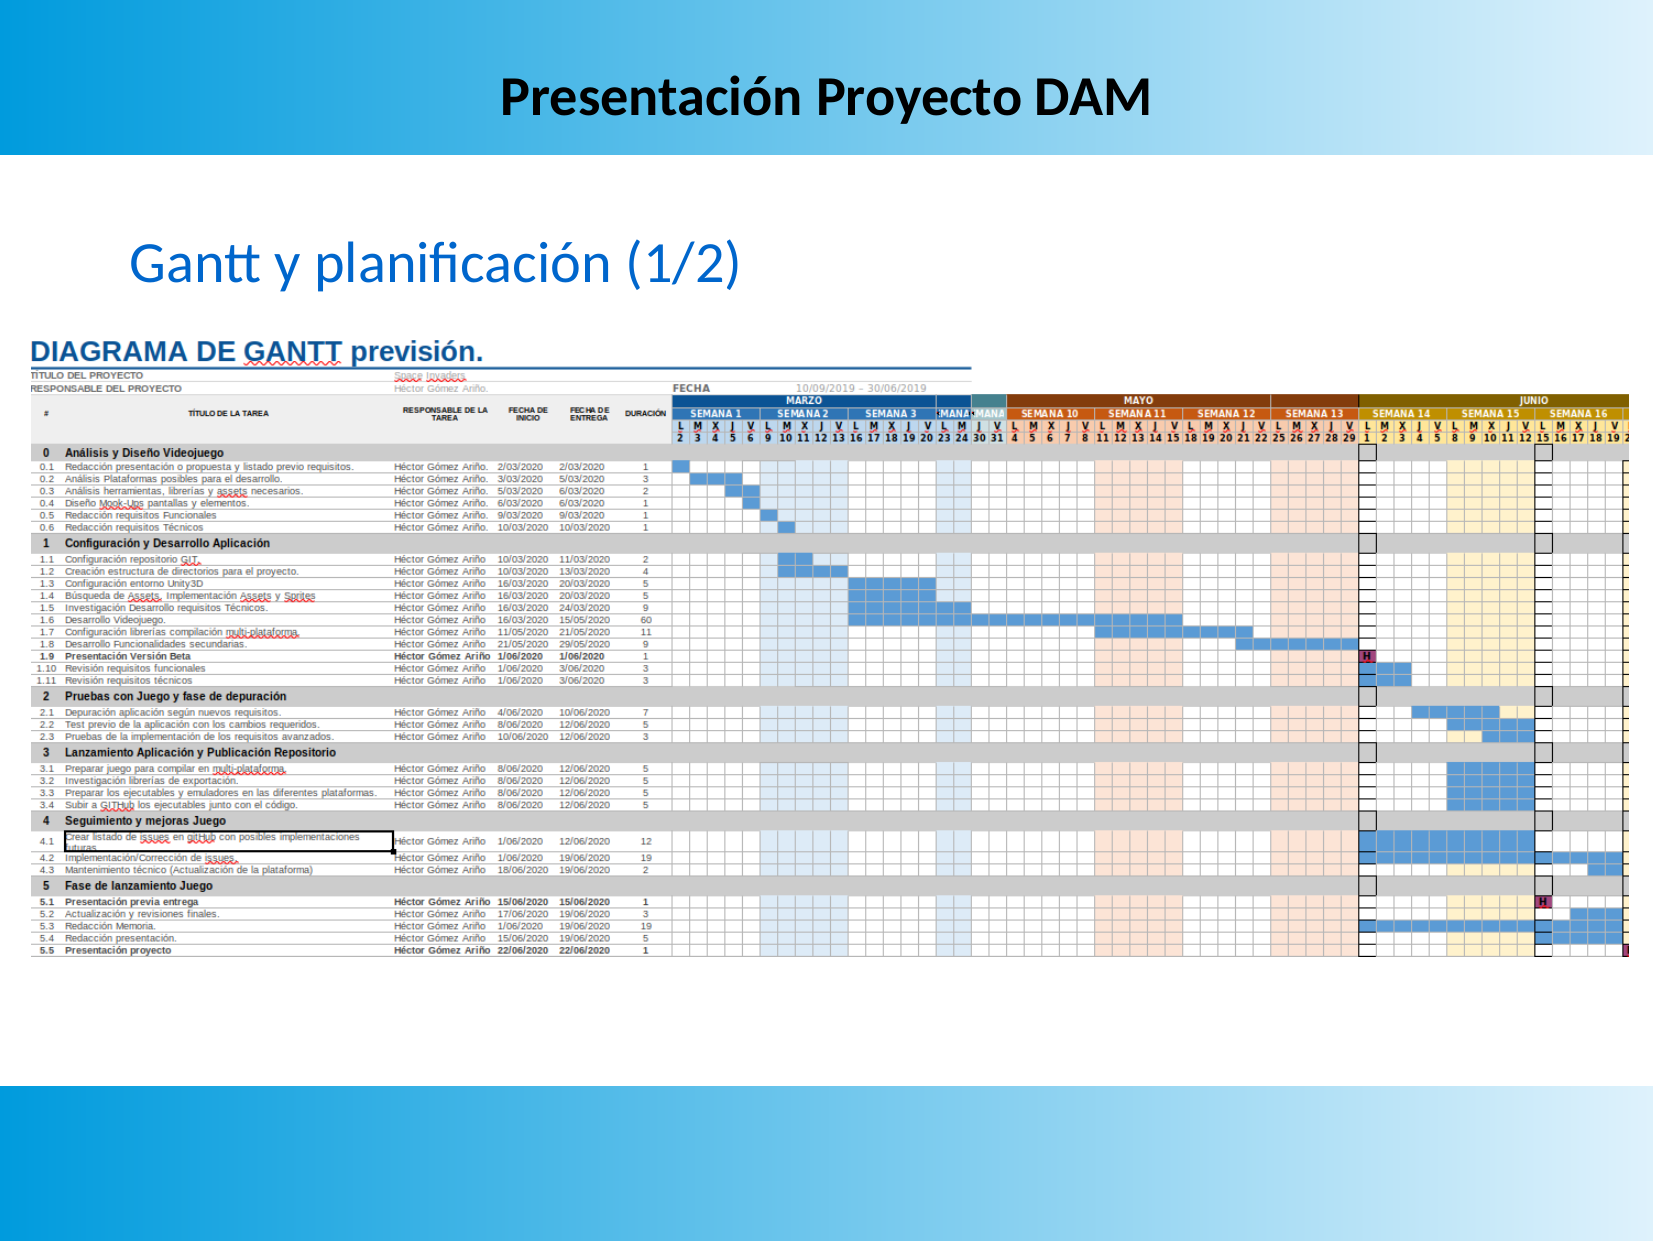

# Presentación Proyecto DAM
Gantt y planificación (1/2)